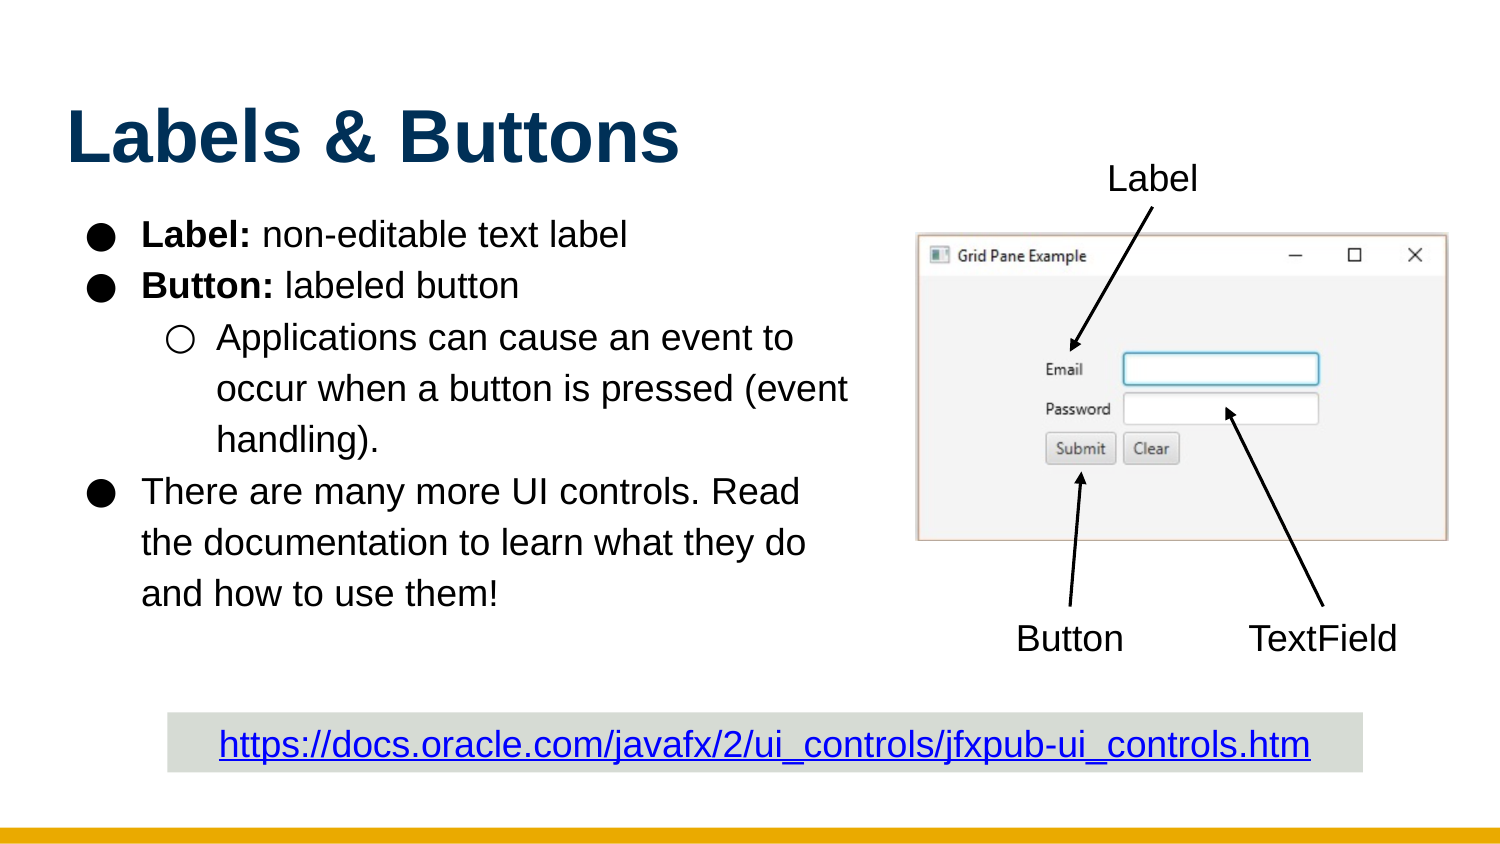

# Labels & Buttons
Label
Button
TextField
Label: non-editable text label
Button: labeled button
Applications can cause an event to occur when a button is pressed (event handling).
There are many more UI controls. Read the documentation to learn what they do and how to use them!
https://docs.oracle.com/javafx/2/ui_controls/jfxpub-ui_controls.htm